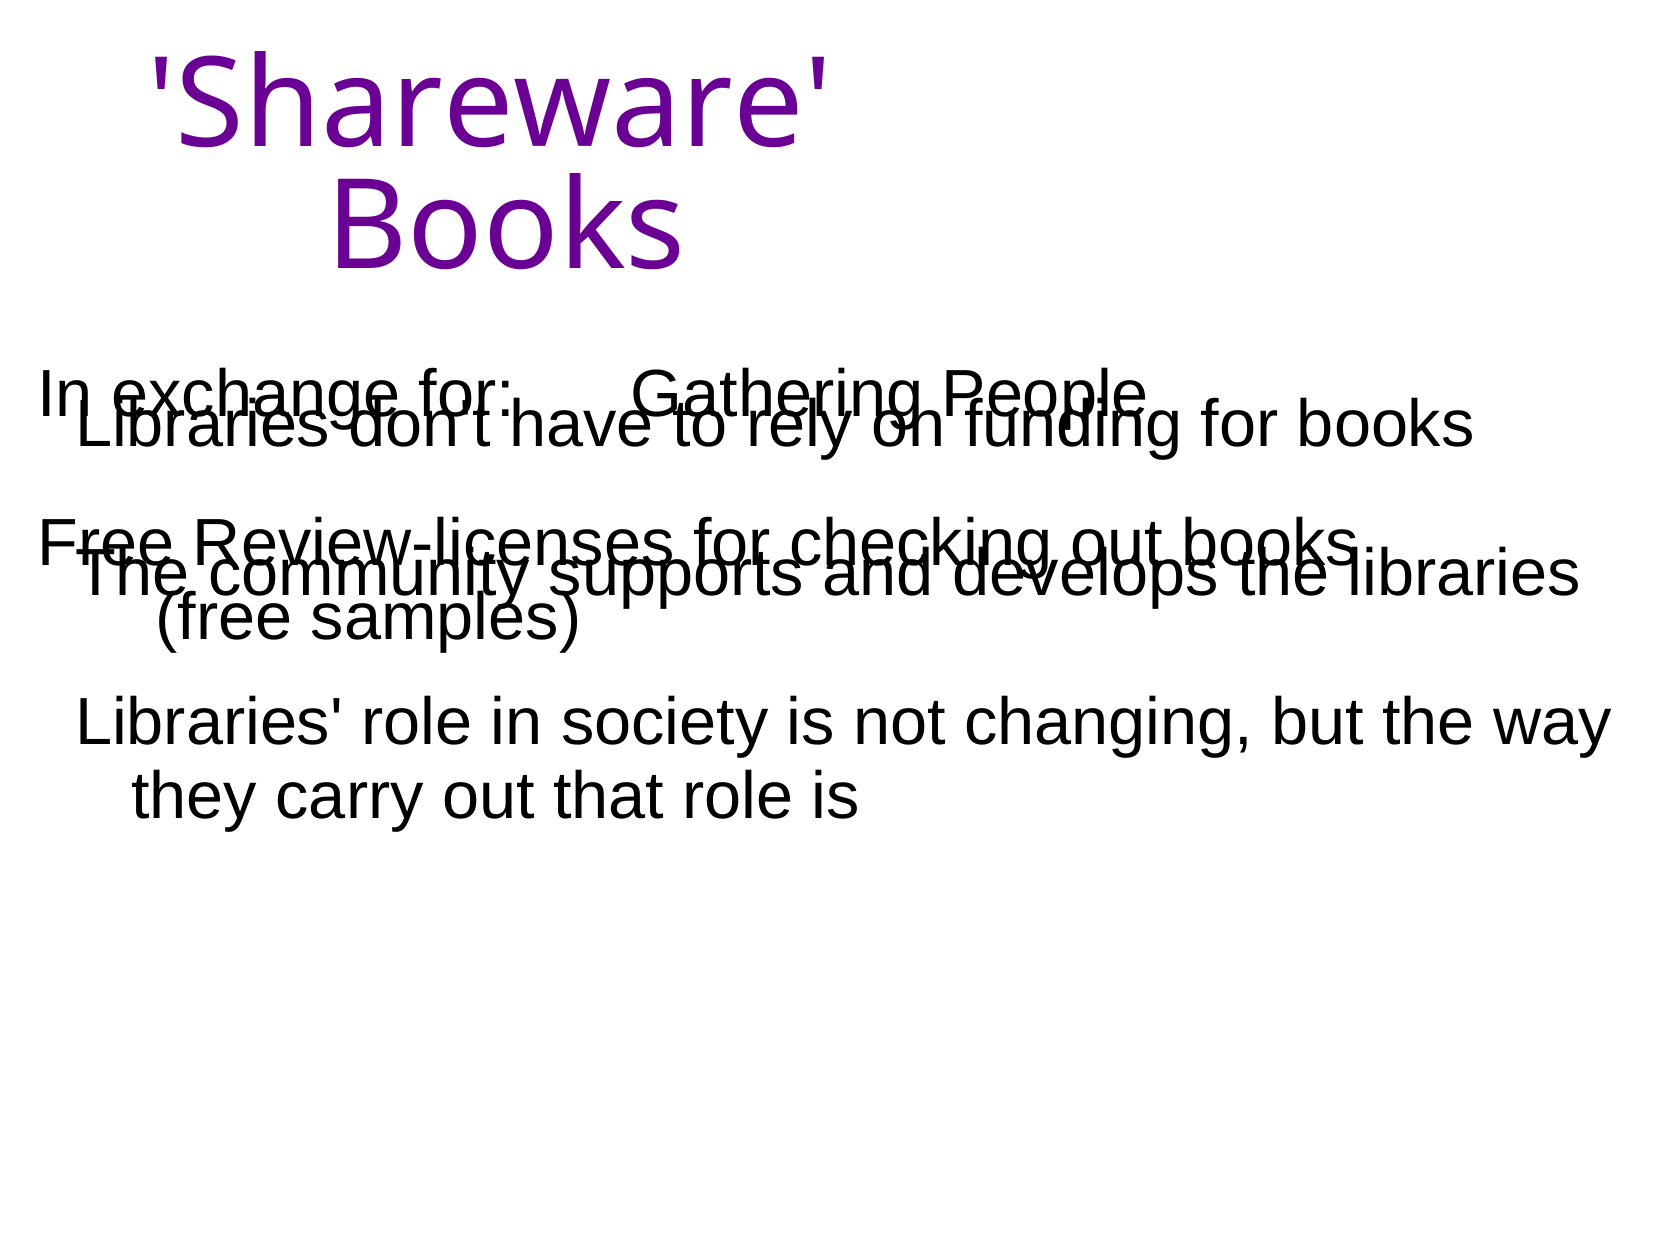

# 'Shareware' Books
Libraries don't have to rely on funding for books
The community supports and develops the libraries
Libraries' role in society is not changing, but the way they carry out that role is
In exchange for: 	Gathering People
Free Review-licenses for checking out books
	(free samples)